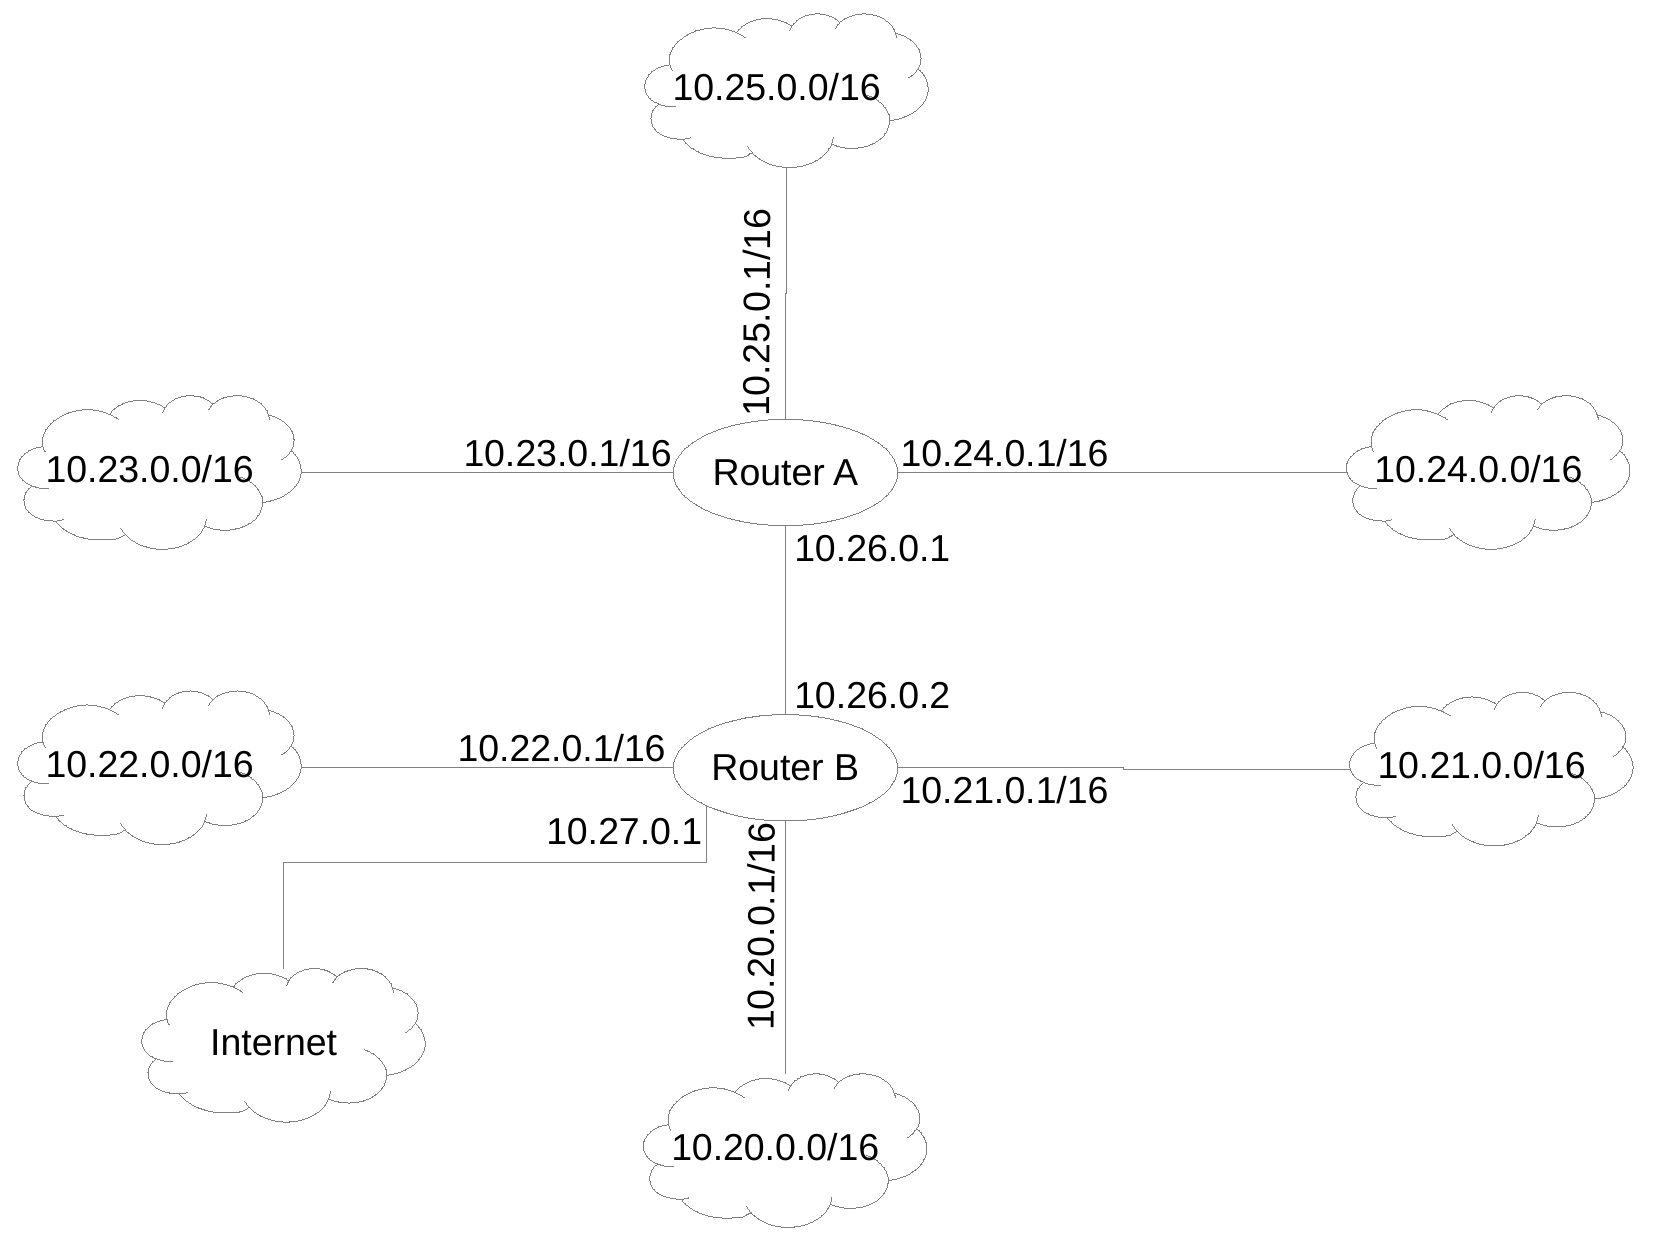

10.25.0.0/16
10.25.0.1/16
10.23.0.0/16
10.24.0.0/16
Router A
10.23.0.1/16
10.24.0.1/16
10.26.0.1
10.26.0.2
10.22.0.0/16
10.21.0.0/16
Router B
10.22.0.1/16
10.21.0.1/16
10.27.0.1
10.20.0.1/16
Internet
10.20.0.0/16